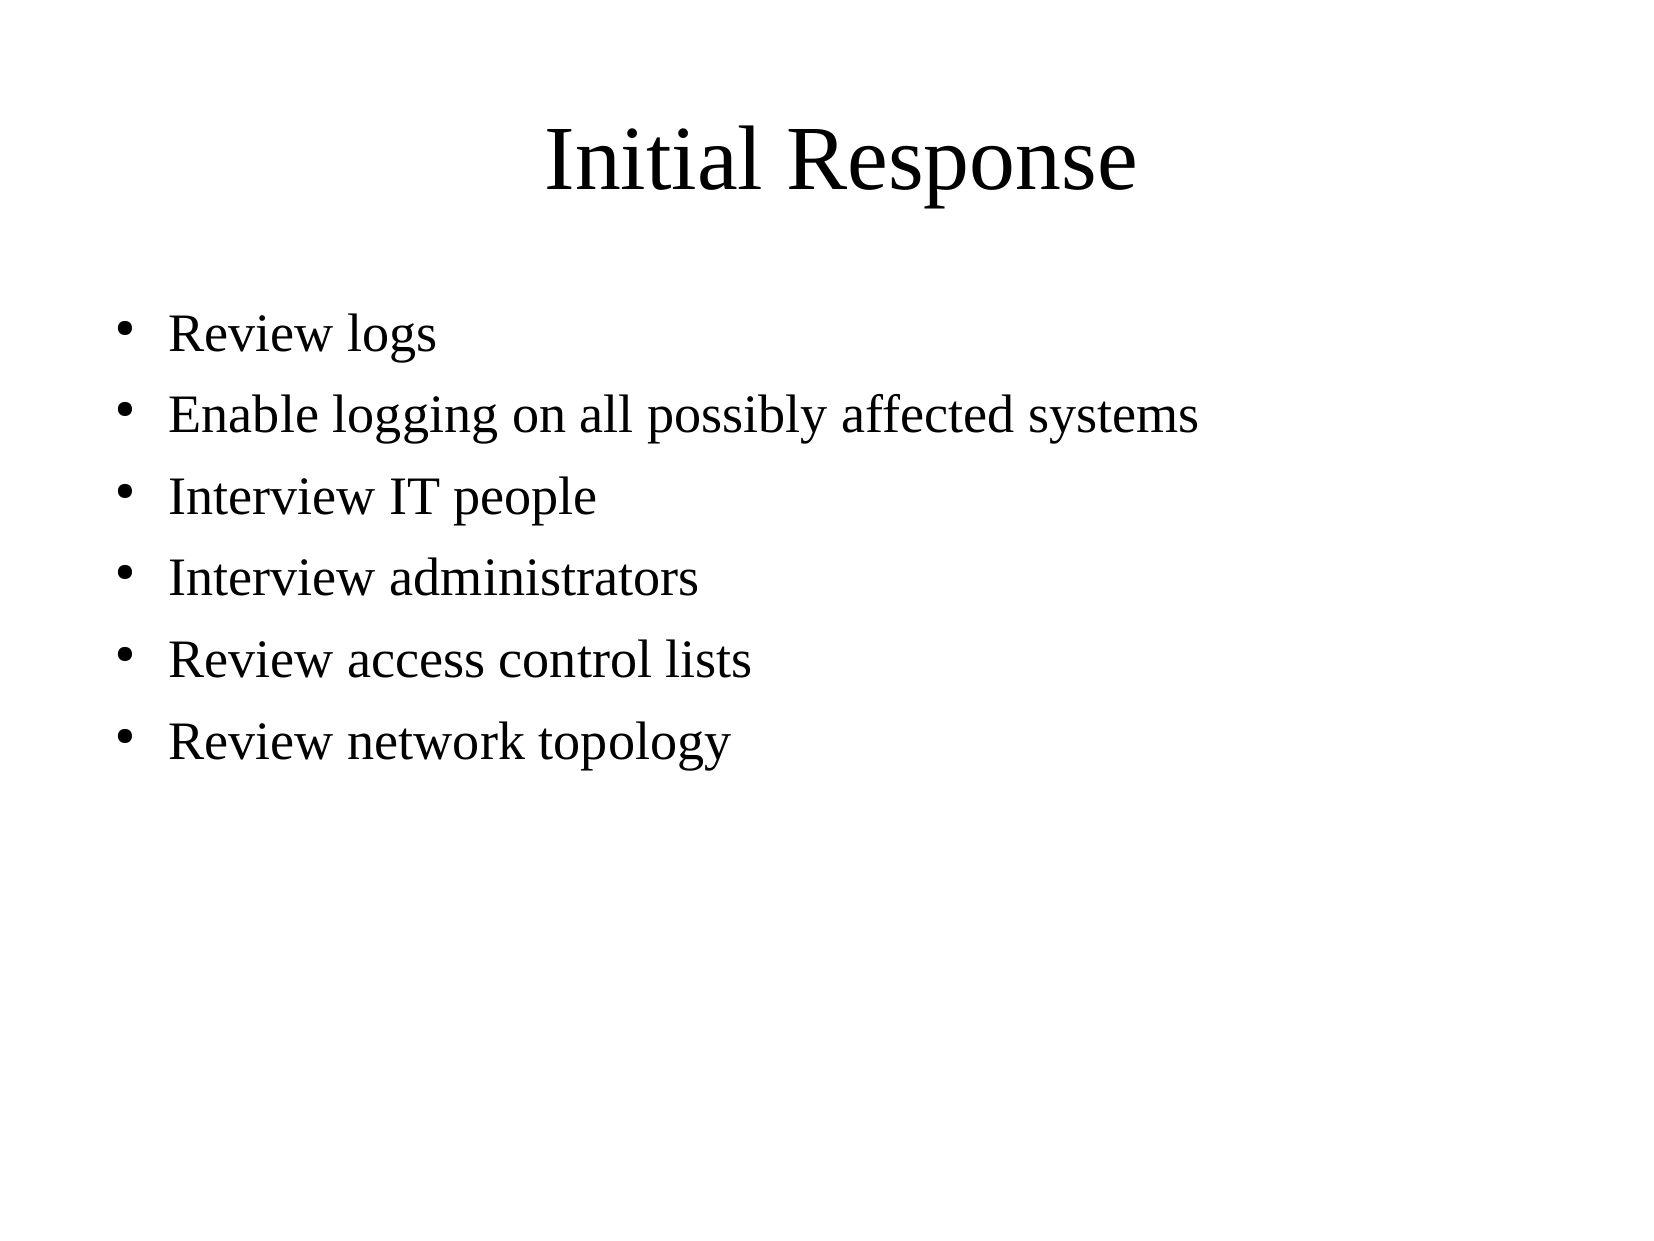

# Initial Response
Review logs
Enable logging on all possibly affected systems
Interview IT people
Interview administrators
Review access control lists
Review network topology